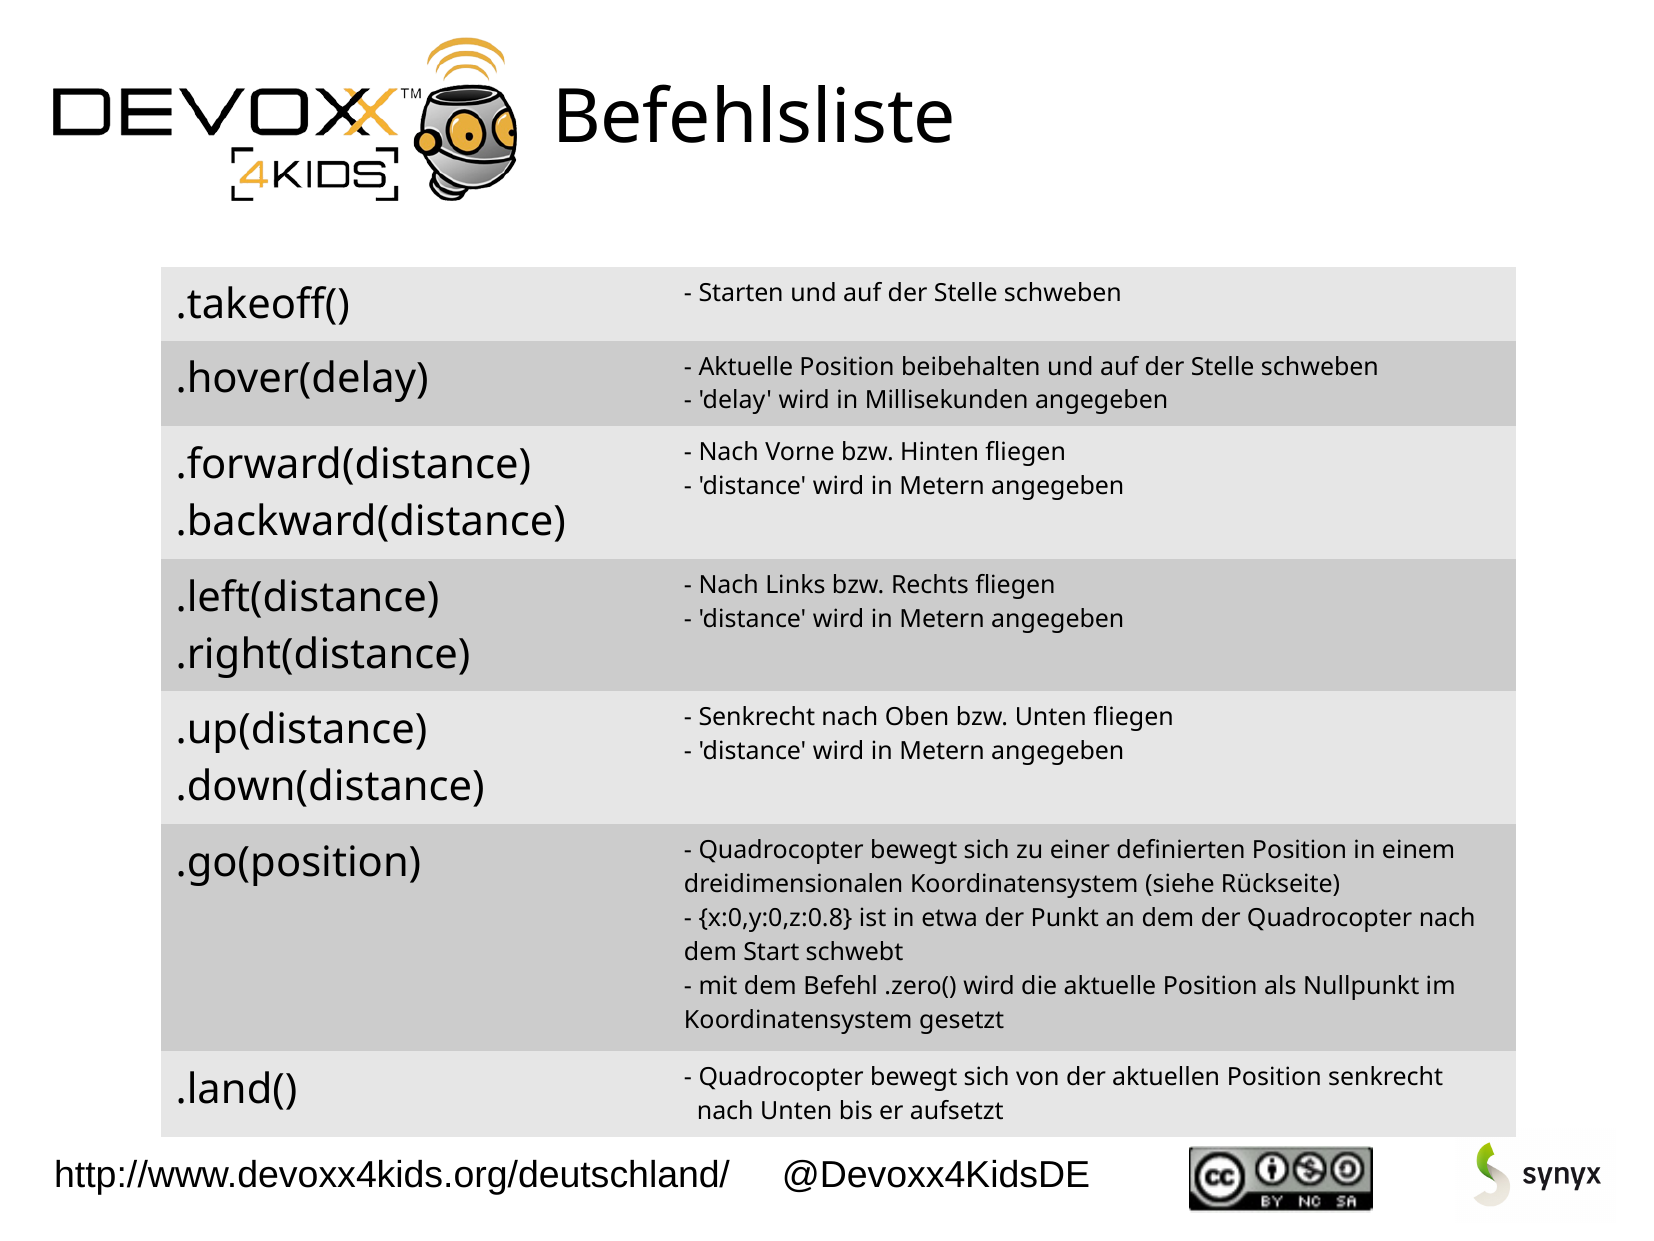

# Befehlsliste
| .takeoff() | - Starten und auf der Stelle schweben |
| --- | --- |
| .hover(delay) | - Aktuelle Position beibehalten und auf der Stelle schweben - 'delay' wird in Millisekunden angegeben |
| .forward(distance) .backward(distance) | - Nach Vorne bzw. Hinten fliegen - 'distance' wird in Metern angegeben |
| .left(distance) .right(distance) | - Nach Links bzw. Rechts fliegen - 'distance' wird in Metern angegeben |
| .up(distance) .down(distance) | - Senkrecht nach Oben bzw. Unten fliegen - 'distance' wird in Metern angegeben |
| .go(position) | - Quadrocopter bewegt sich zu einer definierten Position in einem dreidimensionalen Koordinatensystem (siehe Rückseite) - {x:0,y:0,z:0.8} ist in etwa der Punkt an dem der Quadrocopter nach dem Start schwebt - mit dem Befehl .zero() wird die aktuelle Position als Nullpunkt im Koordinatensystem gesetzt |
| .land() | - Quadrocopter bewegt sich von der aktuellen Position senkrecht nach Unten bis er aufsetzt |